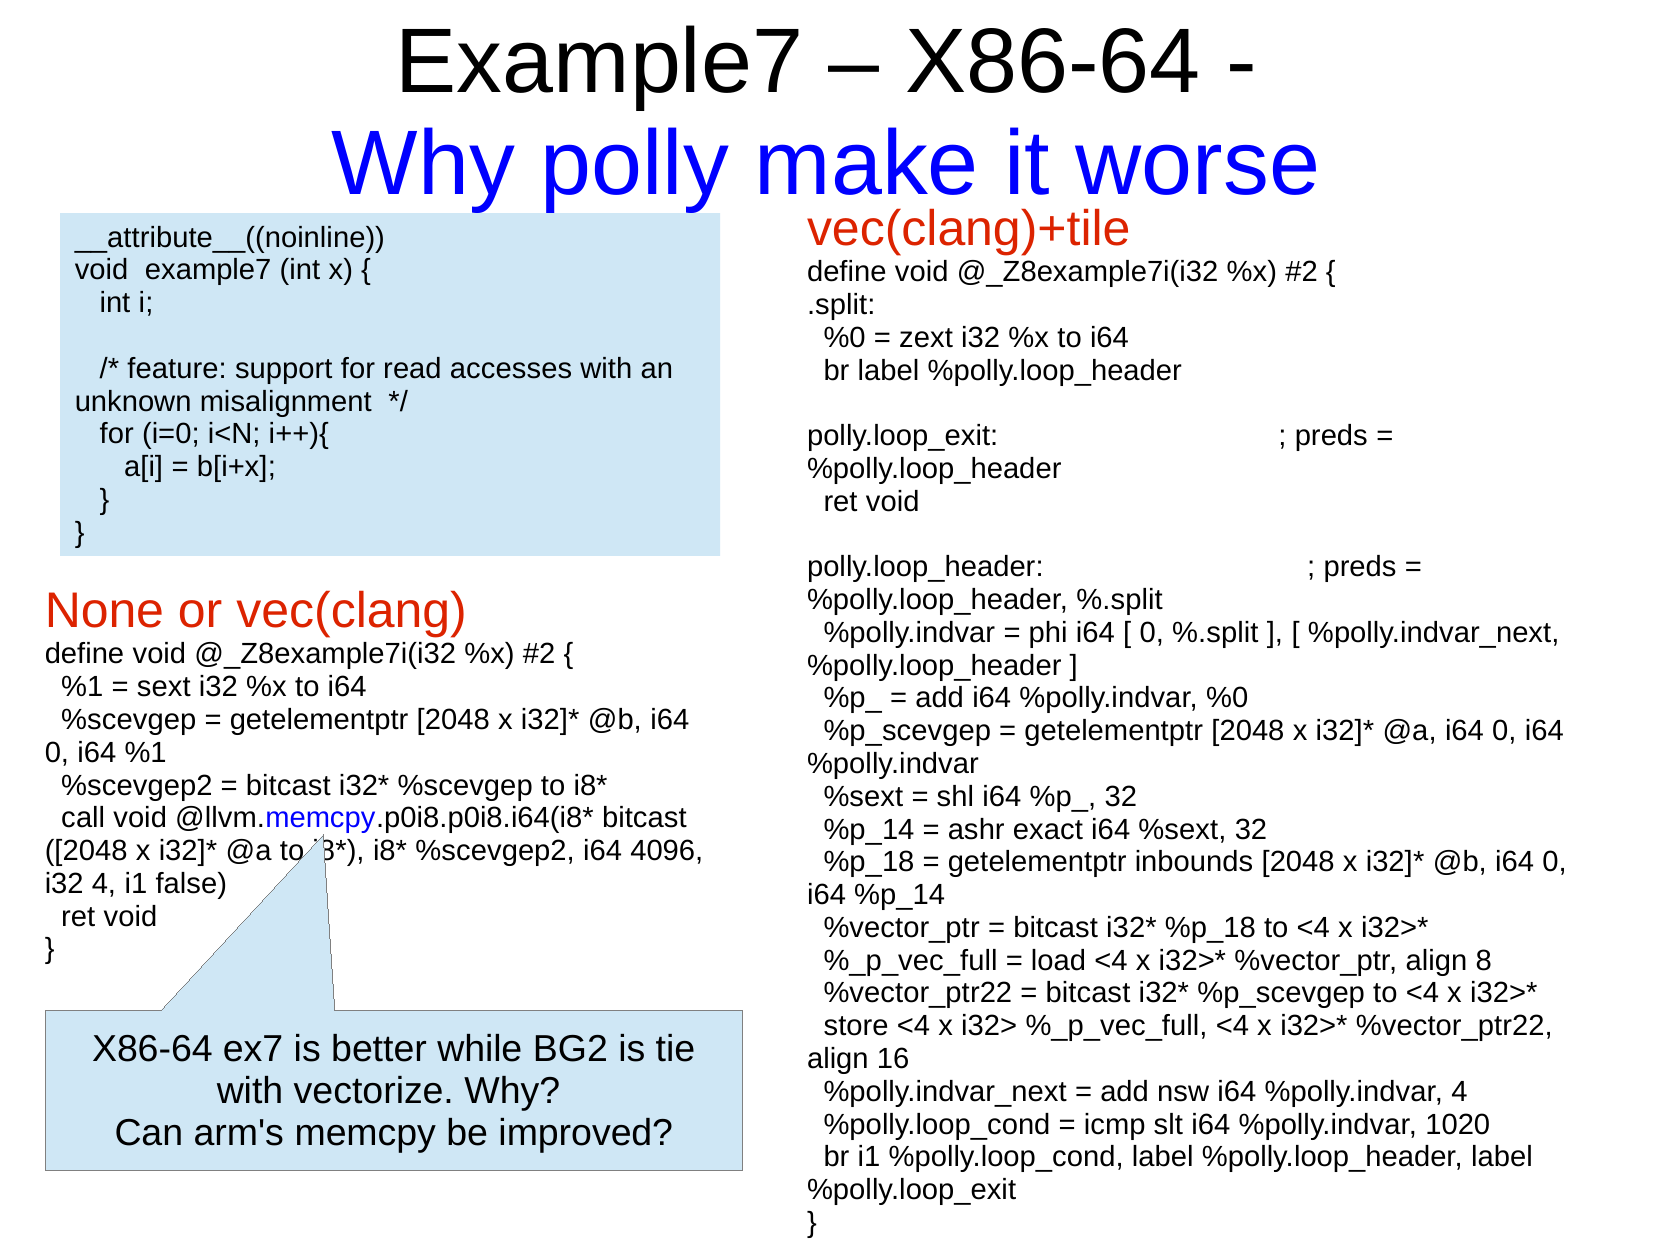

# Example7 – X86-64 - Why polly make it worse
vec(clang)+tile
define void @_Z8example7i(i32 %x) #2 {
.split:
 %0 = zext i32 %x to i64
 br label %polly.loop_header
polly.loop_exit: ; preds = %polly.loop_header
 ret void
polly.loop_header: ; preds = %polly.loop_header, %.split
 %polly.indvar = phi i64 [ 0, %.split ], [ %polly.indvar_next, %polly.loop_header ]
 %p_ = add i64 %polly.indvar, %0
 %p_scevgep = getelementptr [2048 x i32]* @a, i64 0, i64 %polly.indvar
 %sext = shl i64 %p_, 32
 %p_14 = ashr exact i64 %sext, 32
 %p_18 = getelementptr inbounds [2048 x i32]* @b, i64 0, i64 %p_14
 %vector_ptr = bitcast i32* %p_18 to <4 x i32>*
 %_p_vec_full = load <4 x i32>* %vector_ptr, align 8
 %vector_ptr22 = bitcast i32* %p_scevgep to <4 x i32>*
 store <4 x i32> %_p_vec_full, <4 x i32>* %vector_ptr22, align 16
 %polly.indvar_next = add nsw i64 %polly.indvar, 4
 %polly.loop_cond = icmp slt i64 %polly.indvar, 1020
 br i1 %polly.loop_cond, label %polly.loop_header, label %polly.loop_exit
}
__attribute__((noinline))
void example7 (int x) {
 int i;
 /* feature: support for read accesses with an unknown misalignment */
 for (i=0; i<N; i++){
 a[i] = b[i+x];
 }
}
None or vec(clang)
define void @_Z8example7i(i32 %x) #2 {
 %1 = sext i32 %x to i64
 %scevgep = getelementptr [2048 x i32]* @b, i64 0, i64 %1
 %scevgep2 = bitcast i32* %scevgep to i8*
 call void @llvm.memcpy.p0i8.p0i8.i64(i8* bitcast ([2048 x i32]* @a to i8*), i8* %scevgep2, i64 4096, i32 4, i1 false)
 ret void
}
X86-64 ex7 is better while BG2 is tie
with vectorize. Why?
Can arm's memcpy be improved?